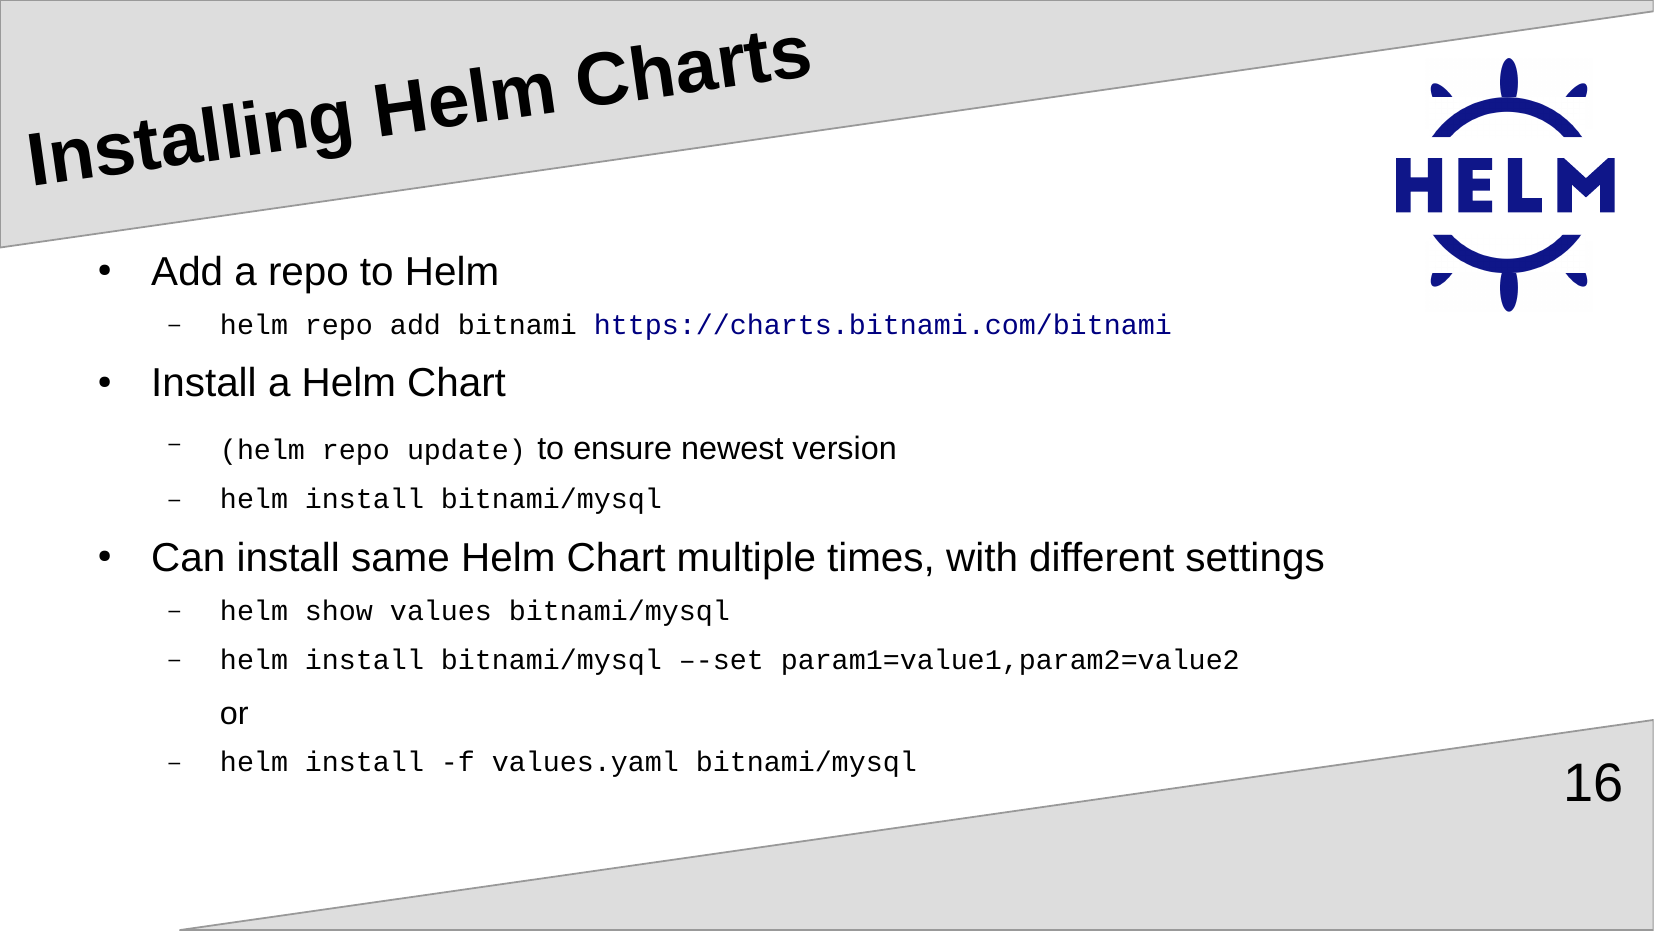

# Installing Helm Charts
Add a repo to Helm
helm repo add bitnami https://charts.bitnami.com/bitnami
Install a Helm Chart
(helm repo update) to ensure newest version
helm install bitnami/mysql
Can install same Helm Chart multiple times, with different settings
helm show values bitnami/mysql
helm install bitnami/mysql –-set param1=value1,param2=value2
or
helm install -f values.yaml bitnami/mysql
16